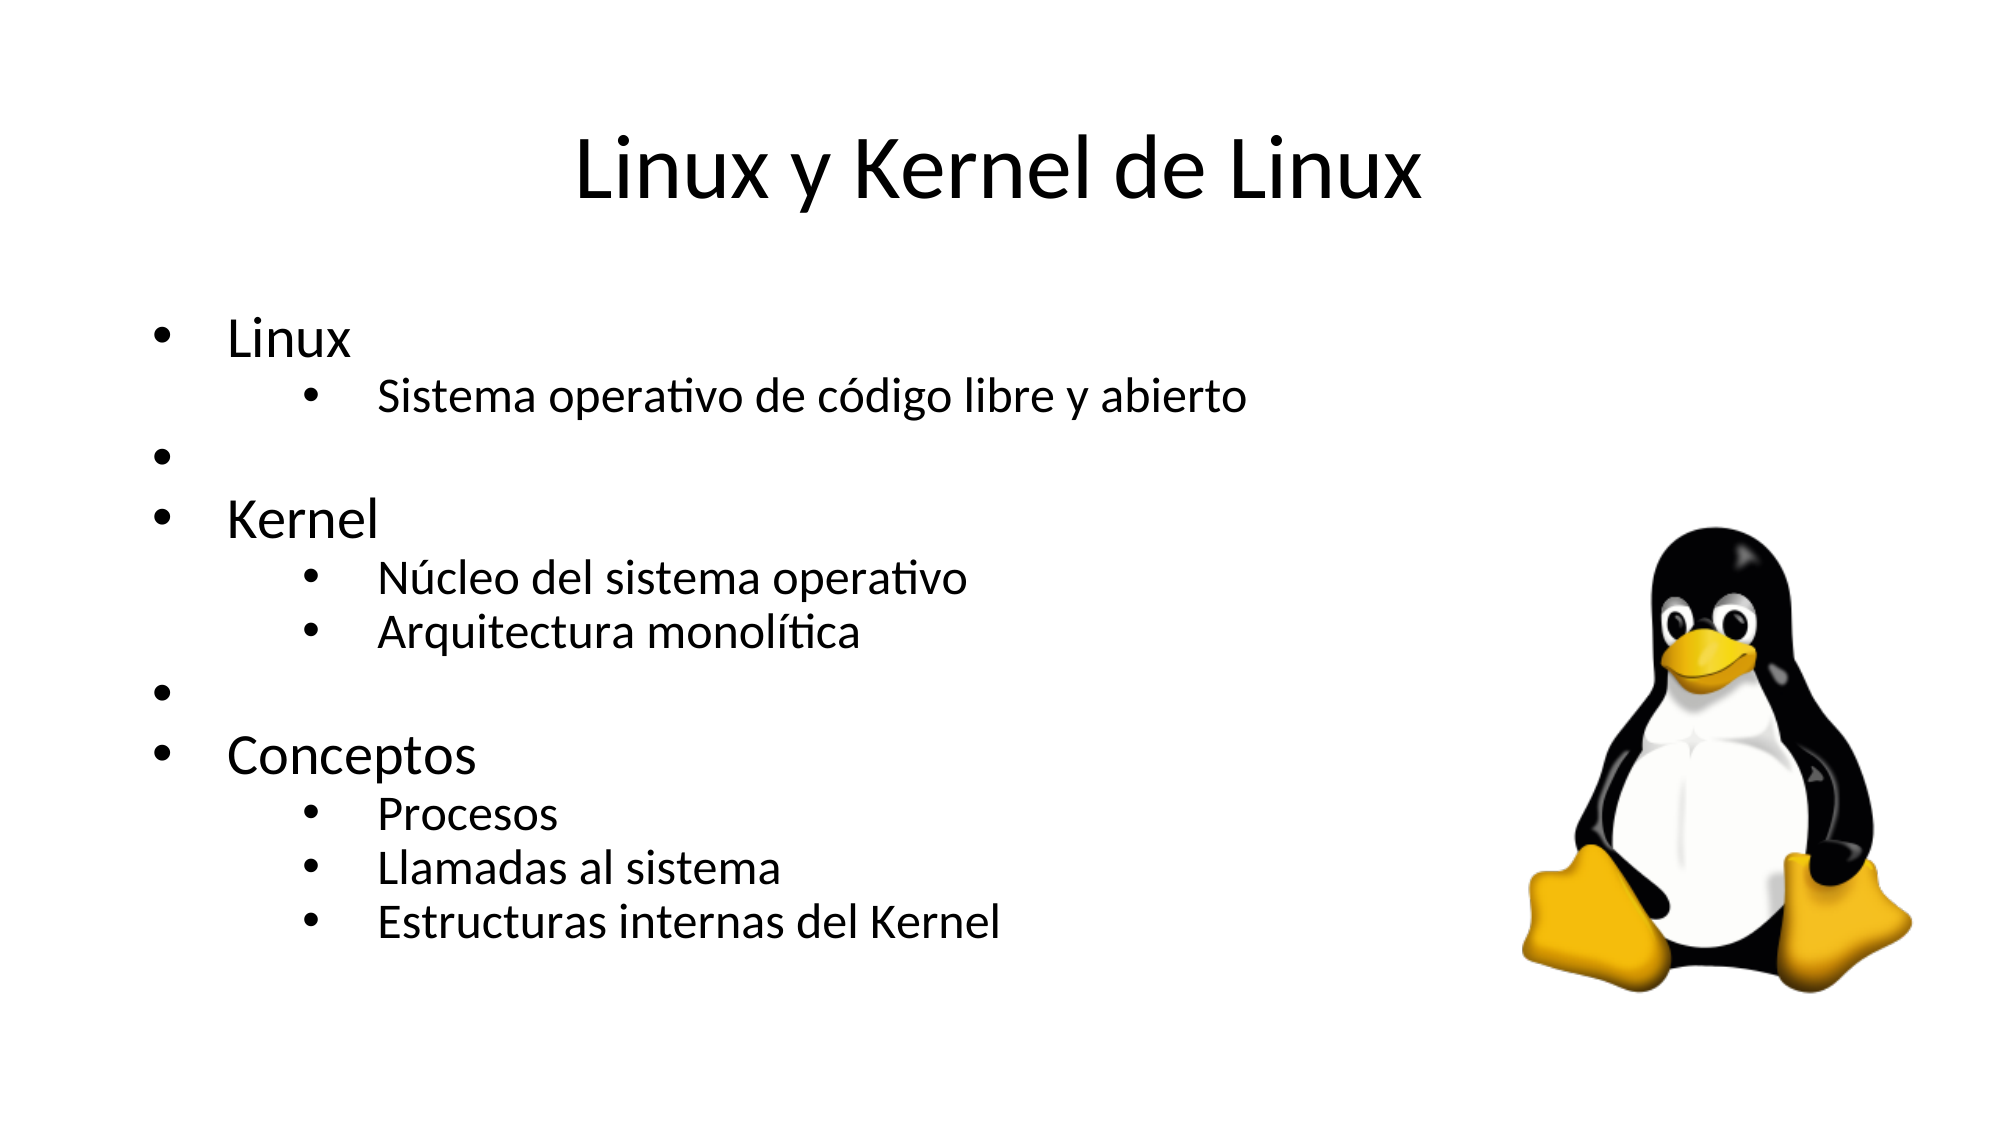

# Linux y Kernel de Linux
Linux
Sistema operativo de código libre y abierto
Kernel
Núcleo del sistema operativo
Arquitectura monolítica
Conceptos
Procesos
Llamadas al sistema
Estructuras internas del Kernel